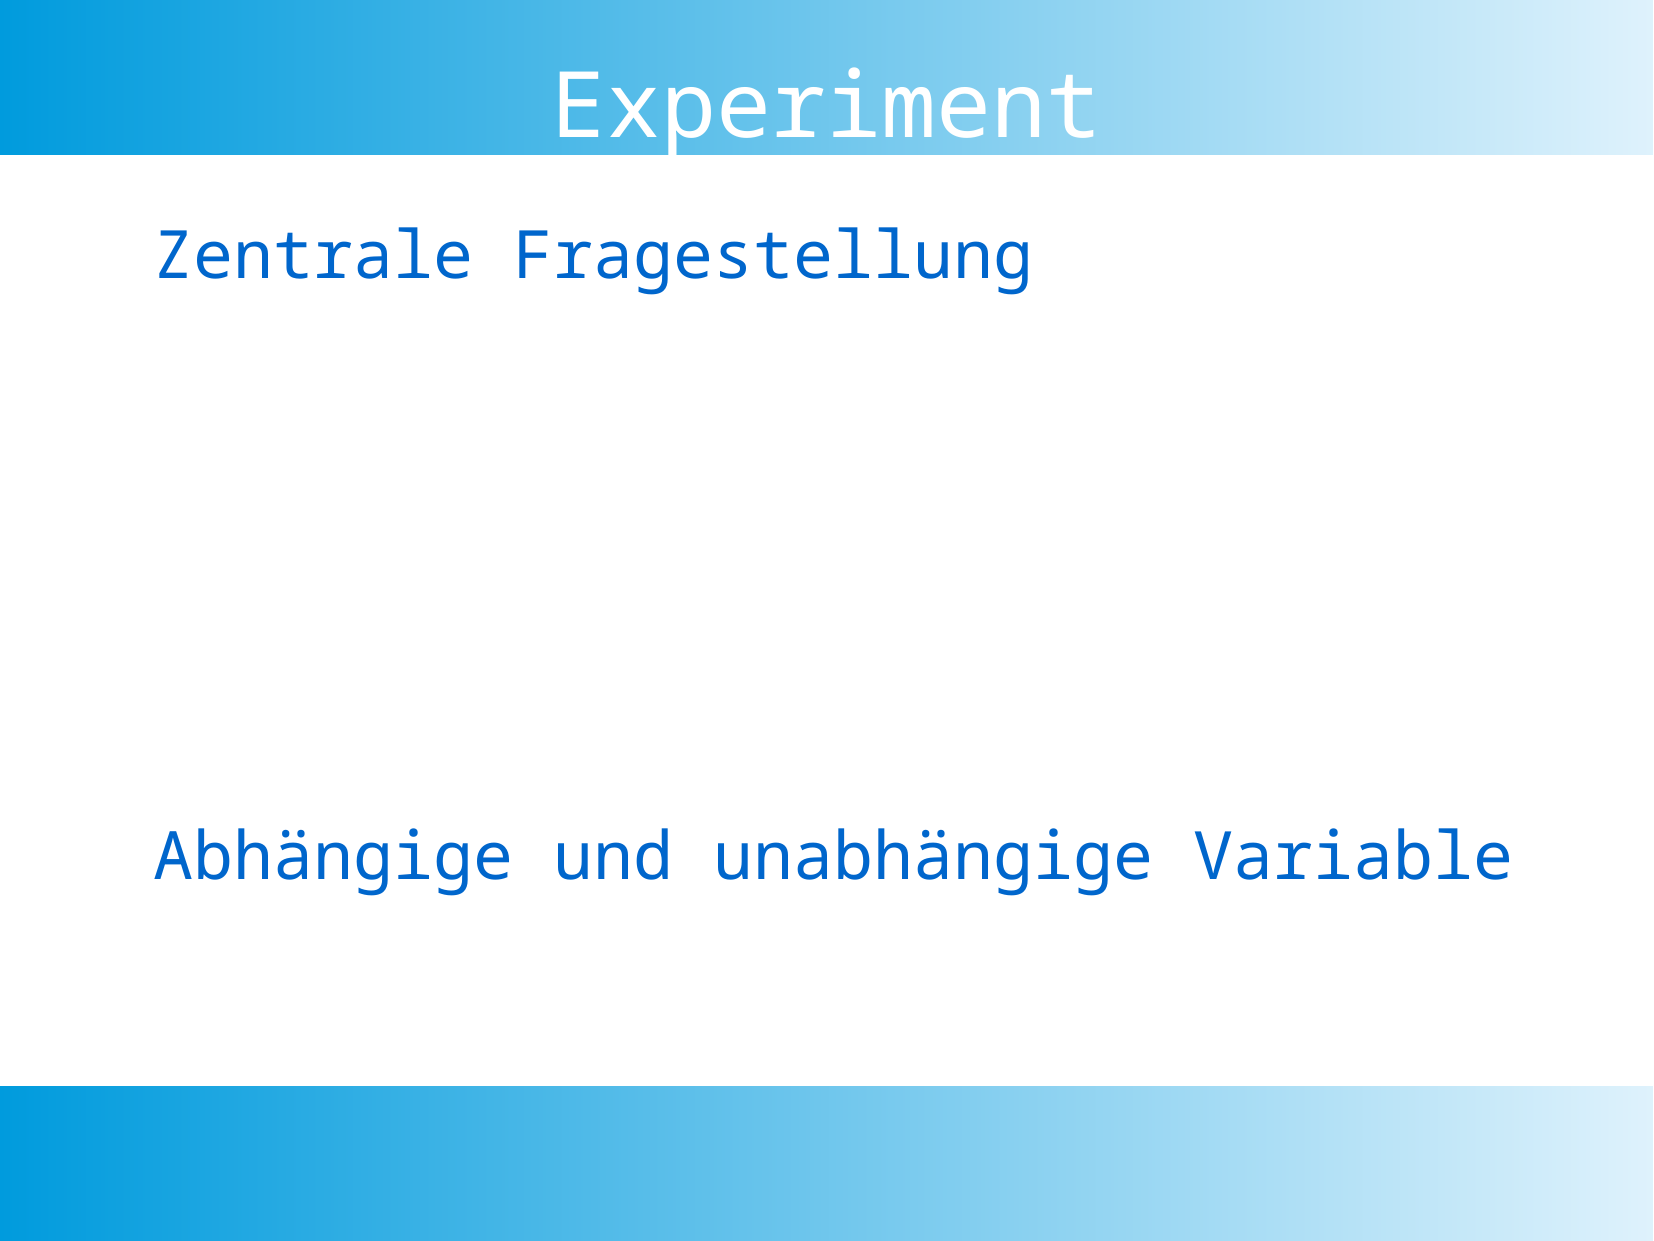

# Experiment
Zentrale Fragestellung
Abhängige und unabhängige Variable